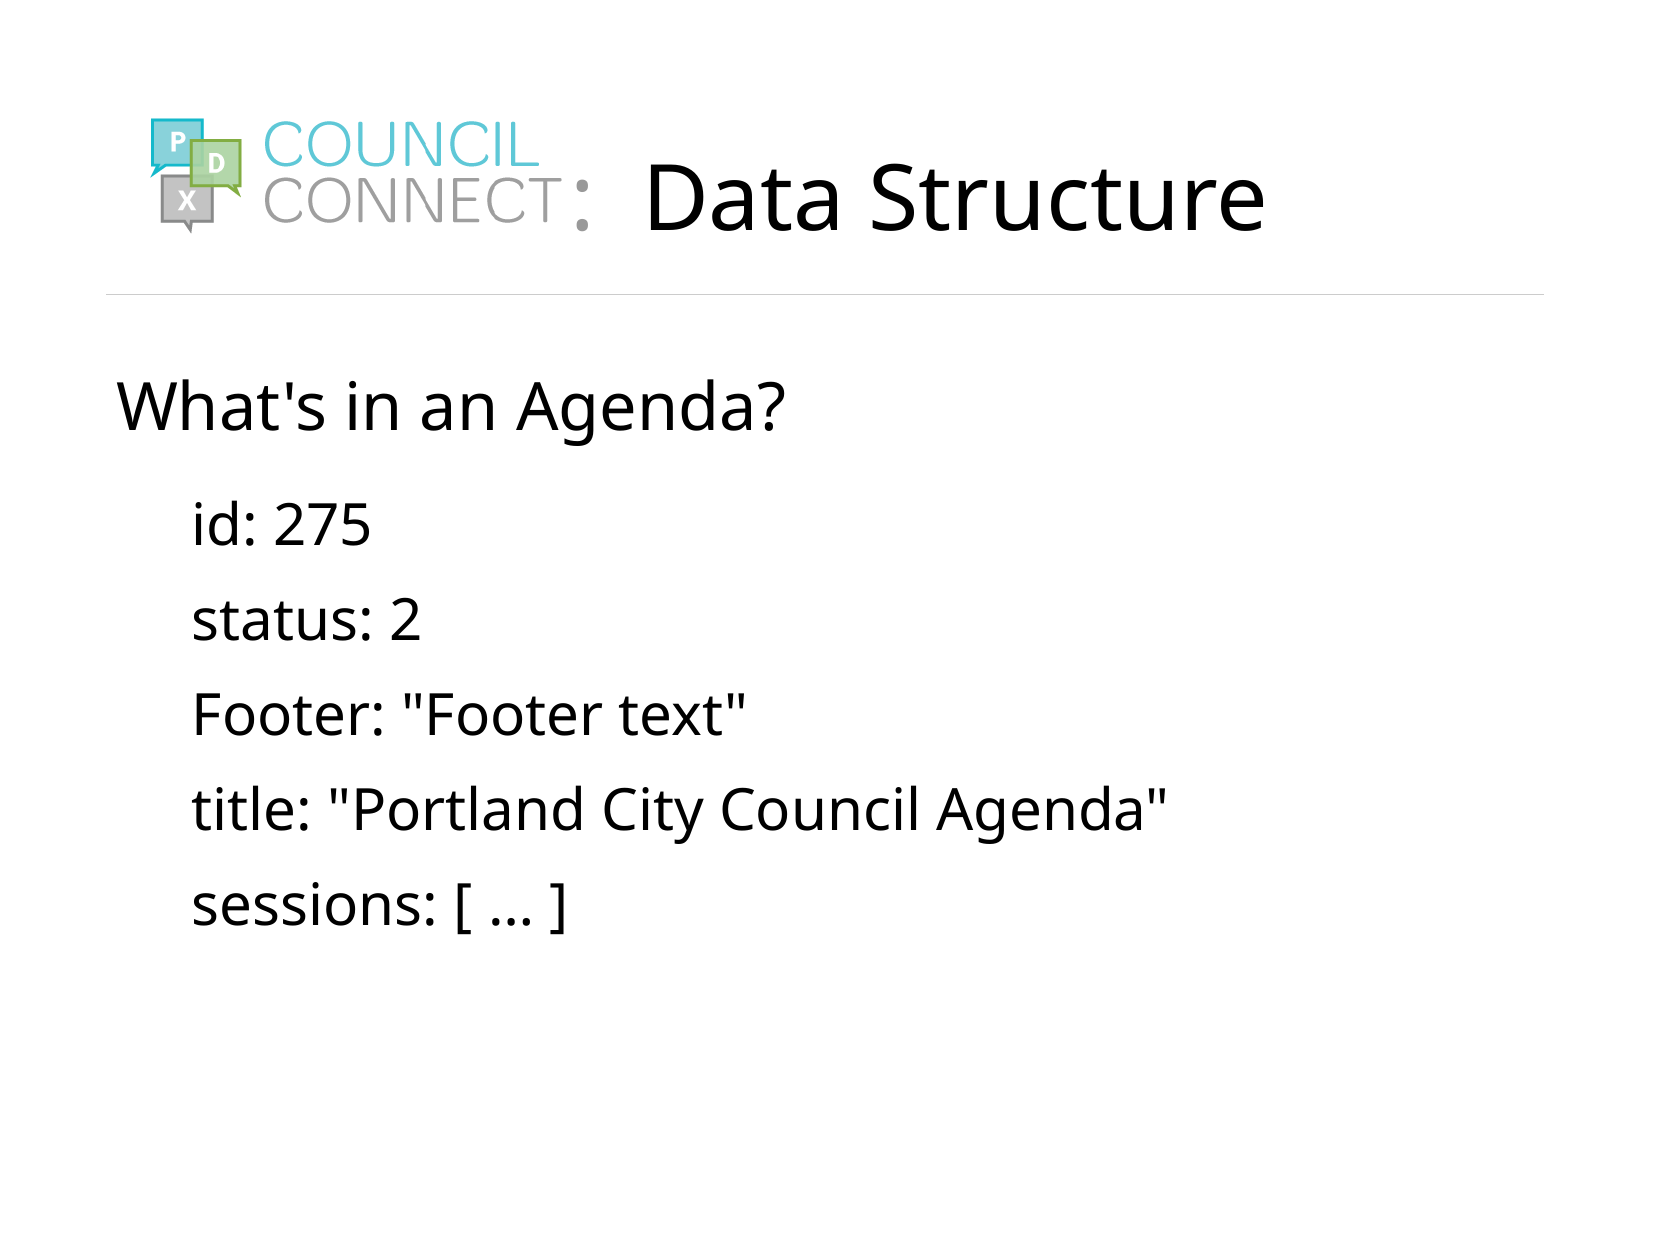

: Data Structure
What's in an Agenda?
id: 275
status: 2
Footer: "Footer text"
title: "Portland City Council Agenda"
sessions: [ … ]